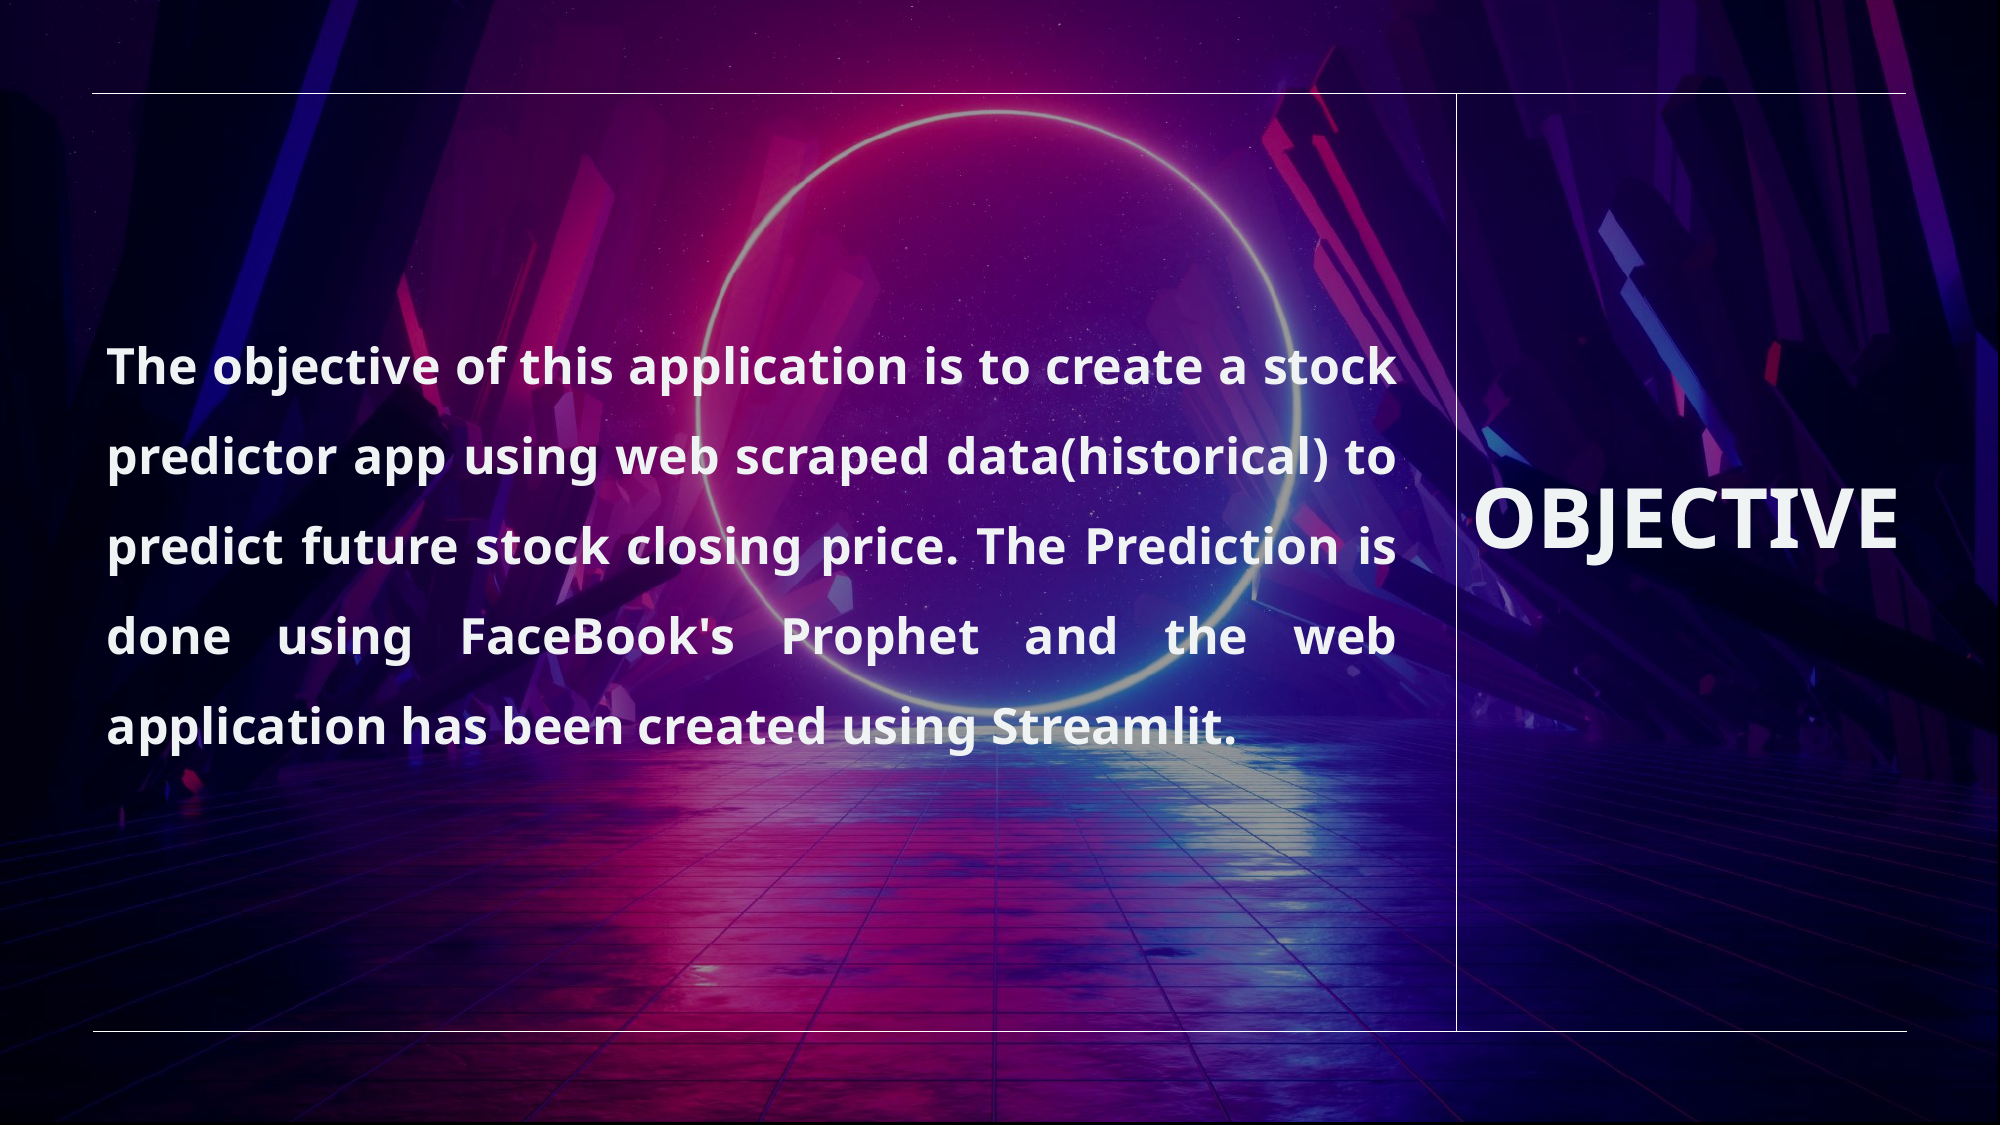

The objective of this application is to create a stock predictor app using web scraped data(historical) to predict future stock closing price. The Prediction is done using FaceBook's Prophet and the web application has been created using Streamlit.
OBJECTIVE